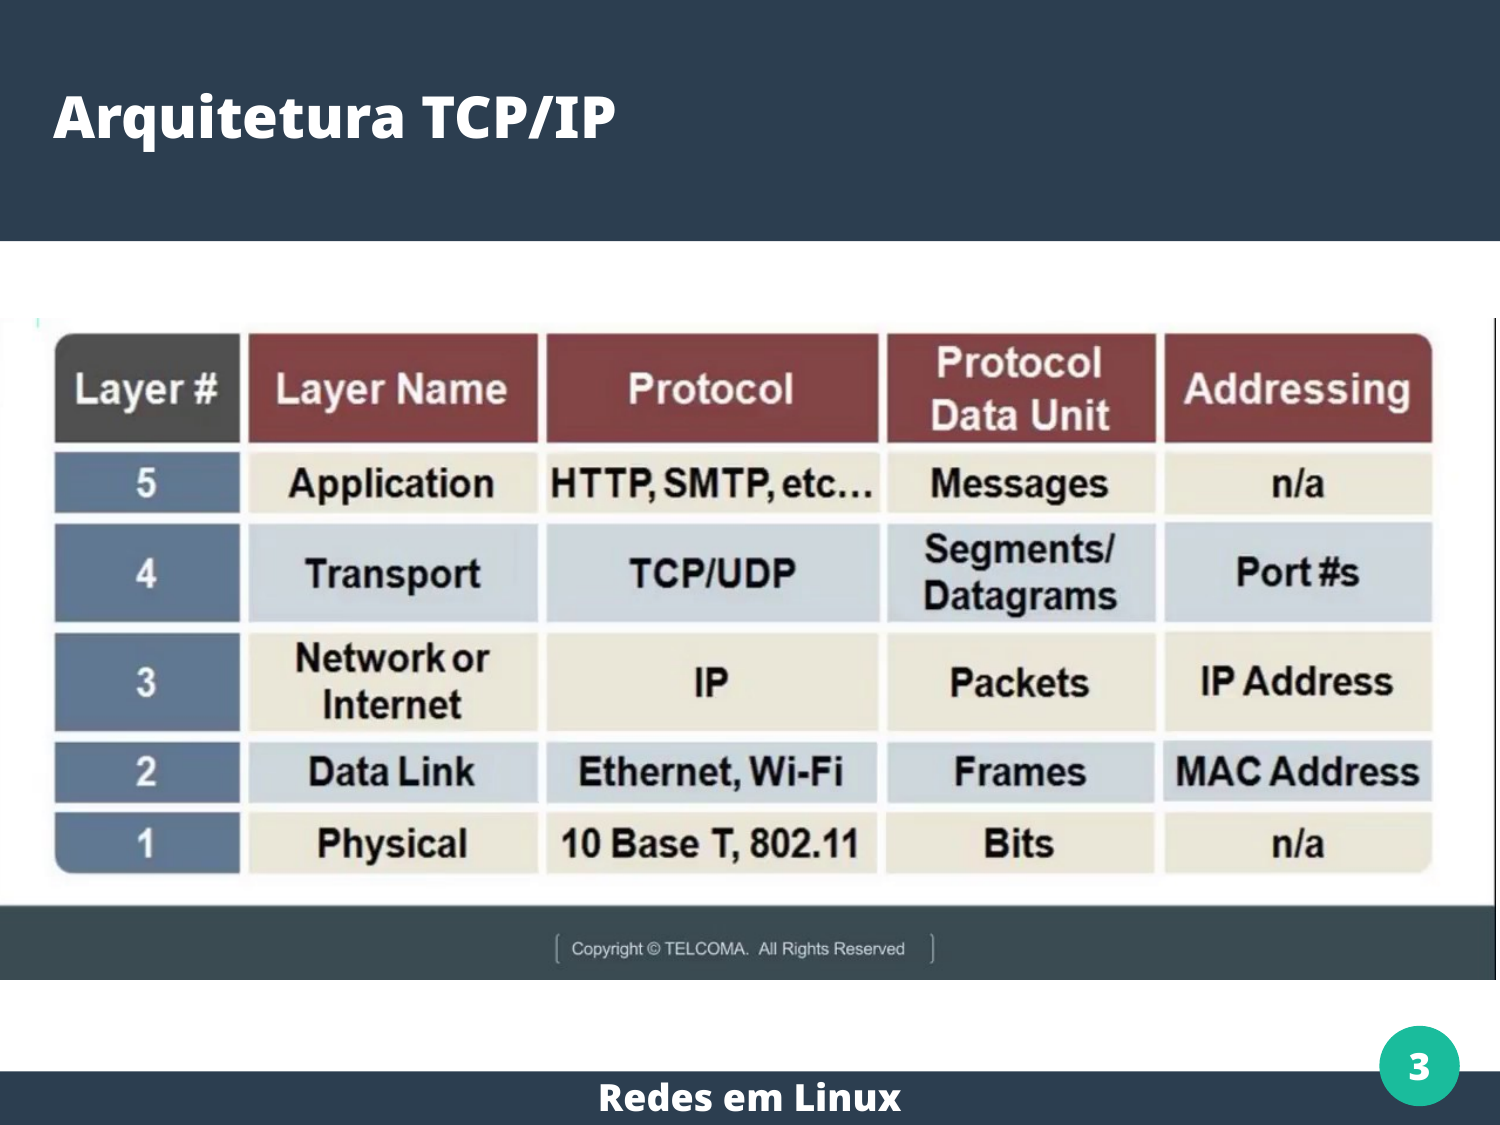

# Arquitetura TCP/IP
3
Redes em Linux